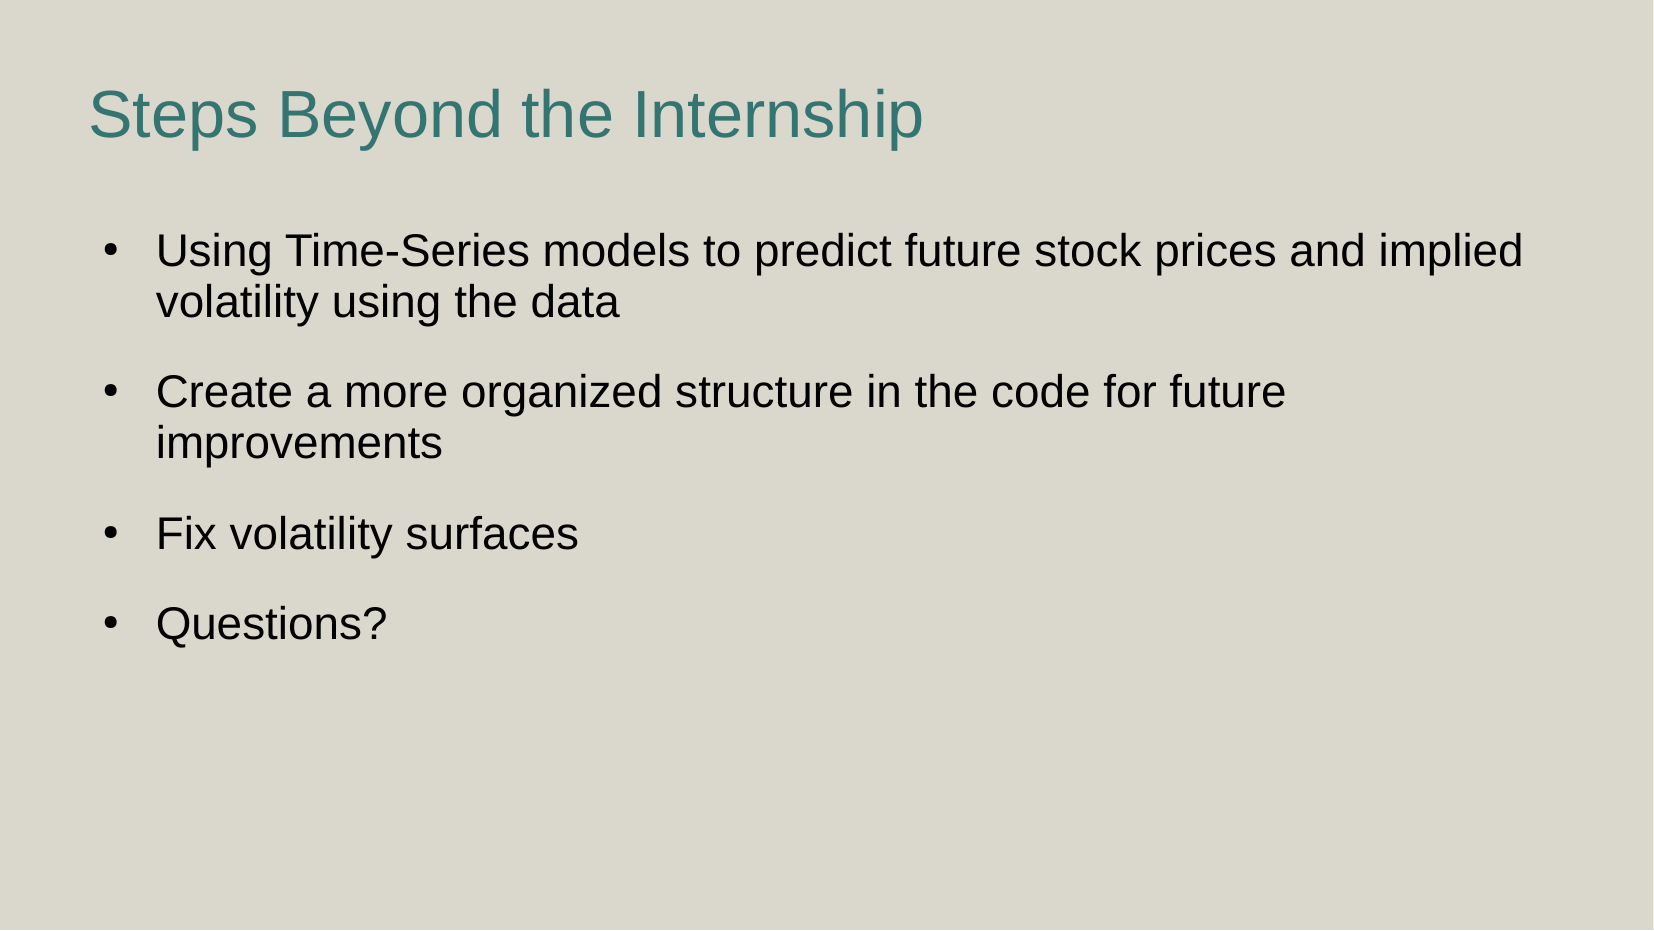

# Steps Beyond the Internship
Using Time-Series models to predict future stock prices and implied volatility using the data
Create a more organized structure in the code for future improvements
Fix volatility surfaces
Questions?